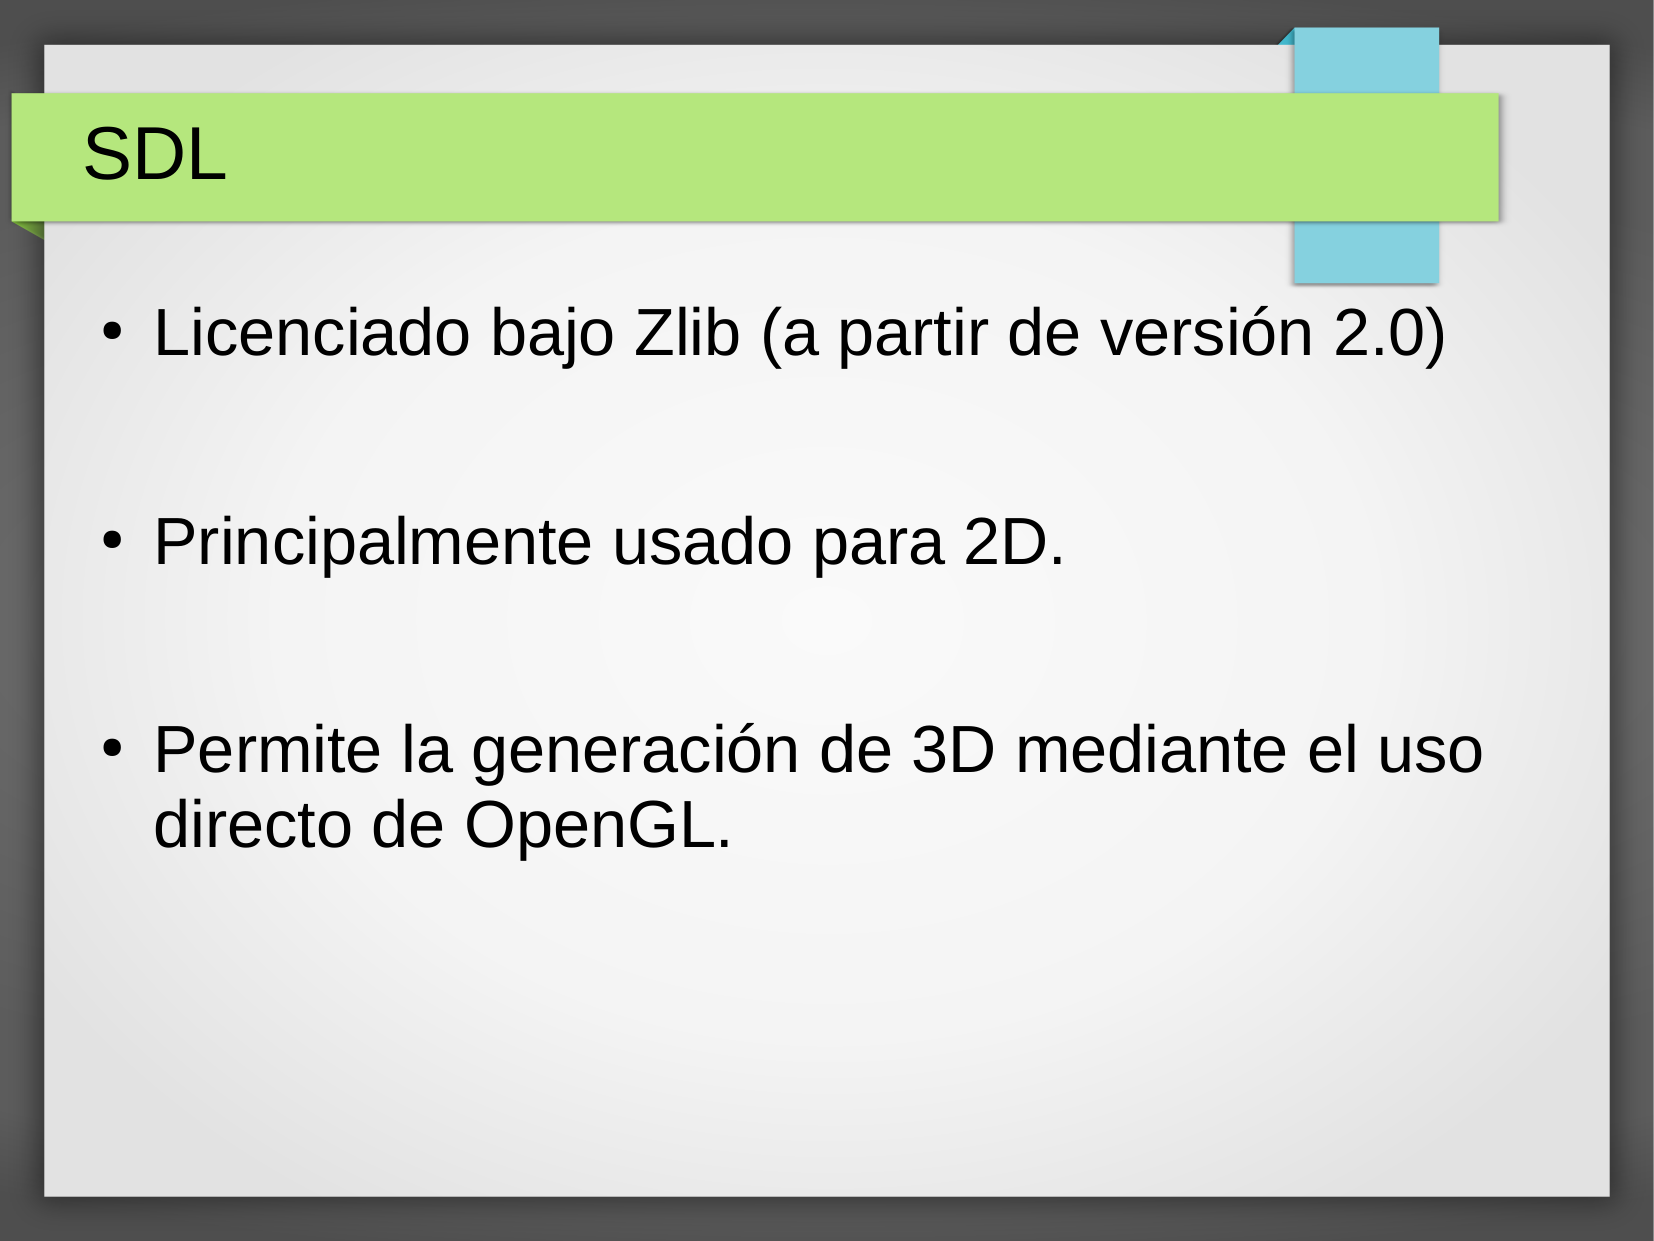

# SDL
Licenciado bajo Zlib (a partir de versión 2.0)
Principalmente usado para 2D.
Permite la generación de 3D mediante el uso directo de OpenGL.